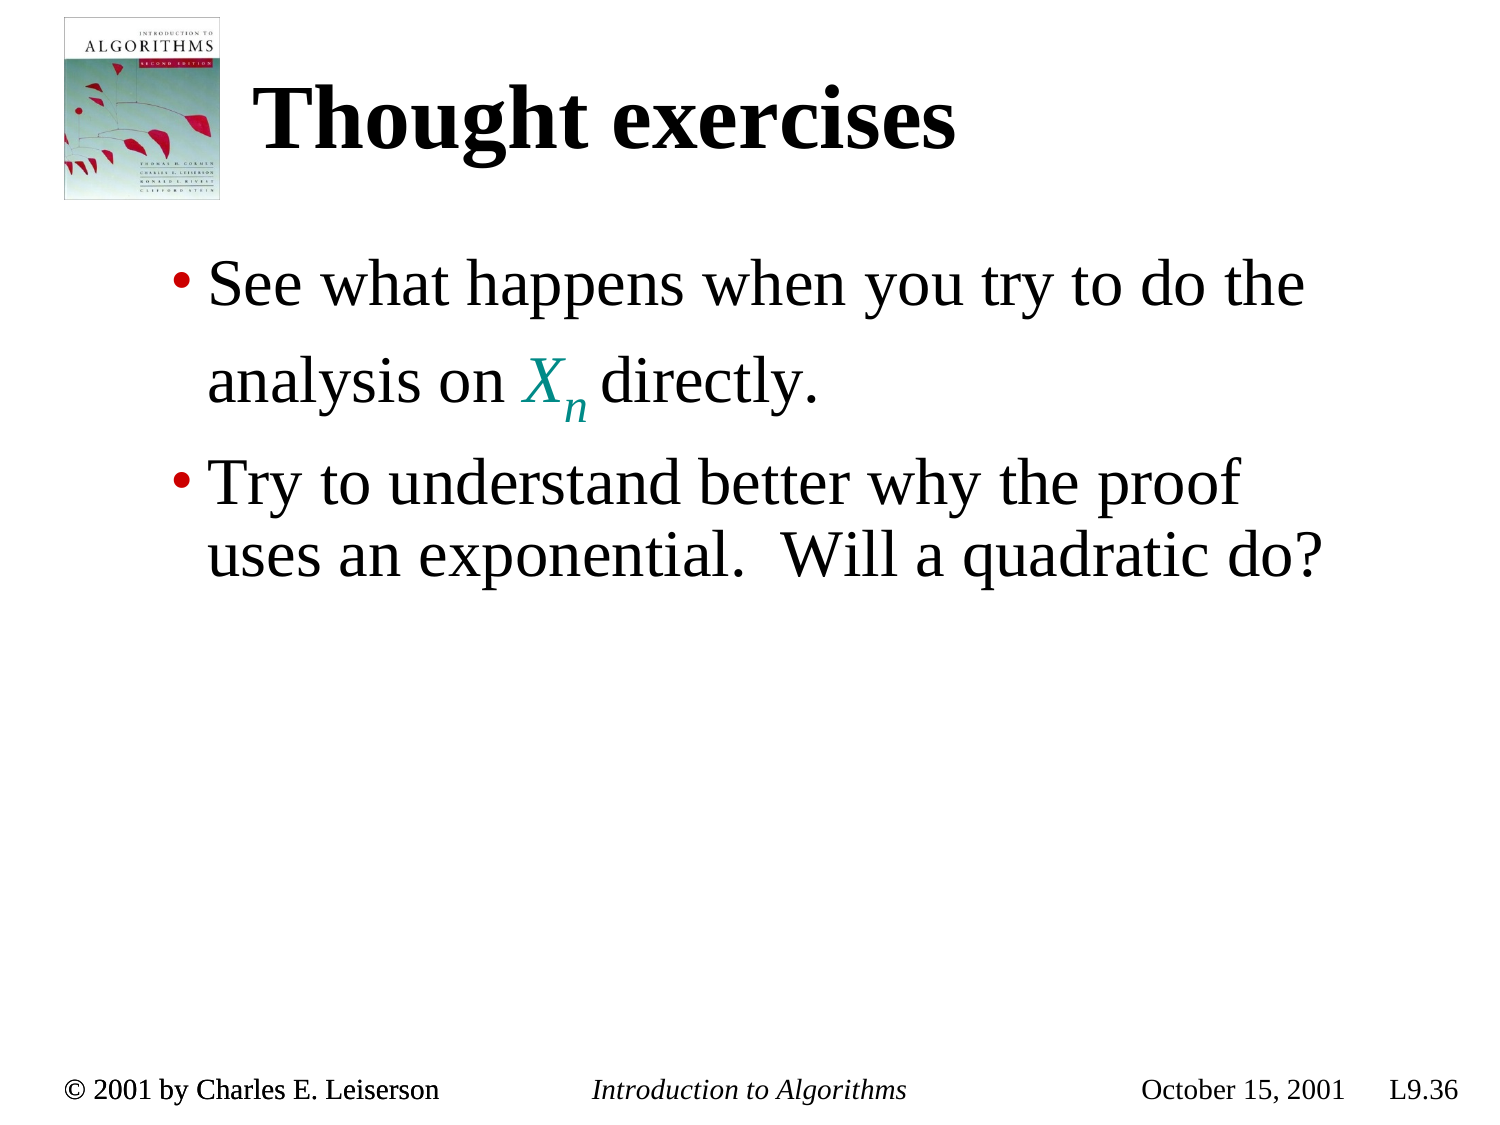

Thought exercises
See what happens when you try to do the analysis on Xn directly.
Try to understand better why the proof uses an exponential. Will a quadratic do?
Introduction to Algorithms
October 15, 2001 L9.